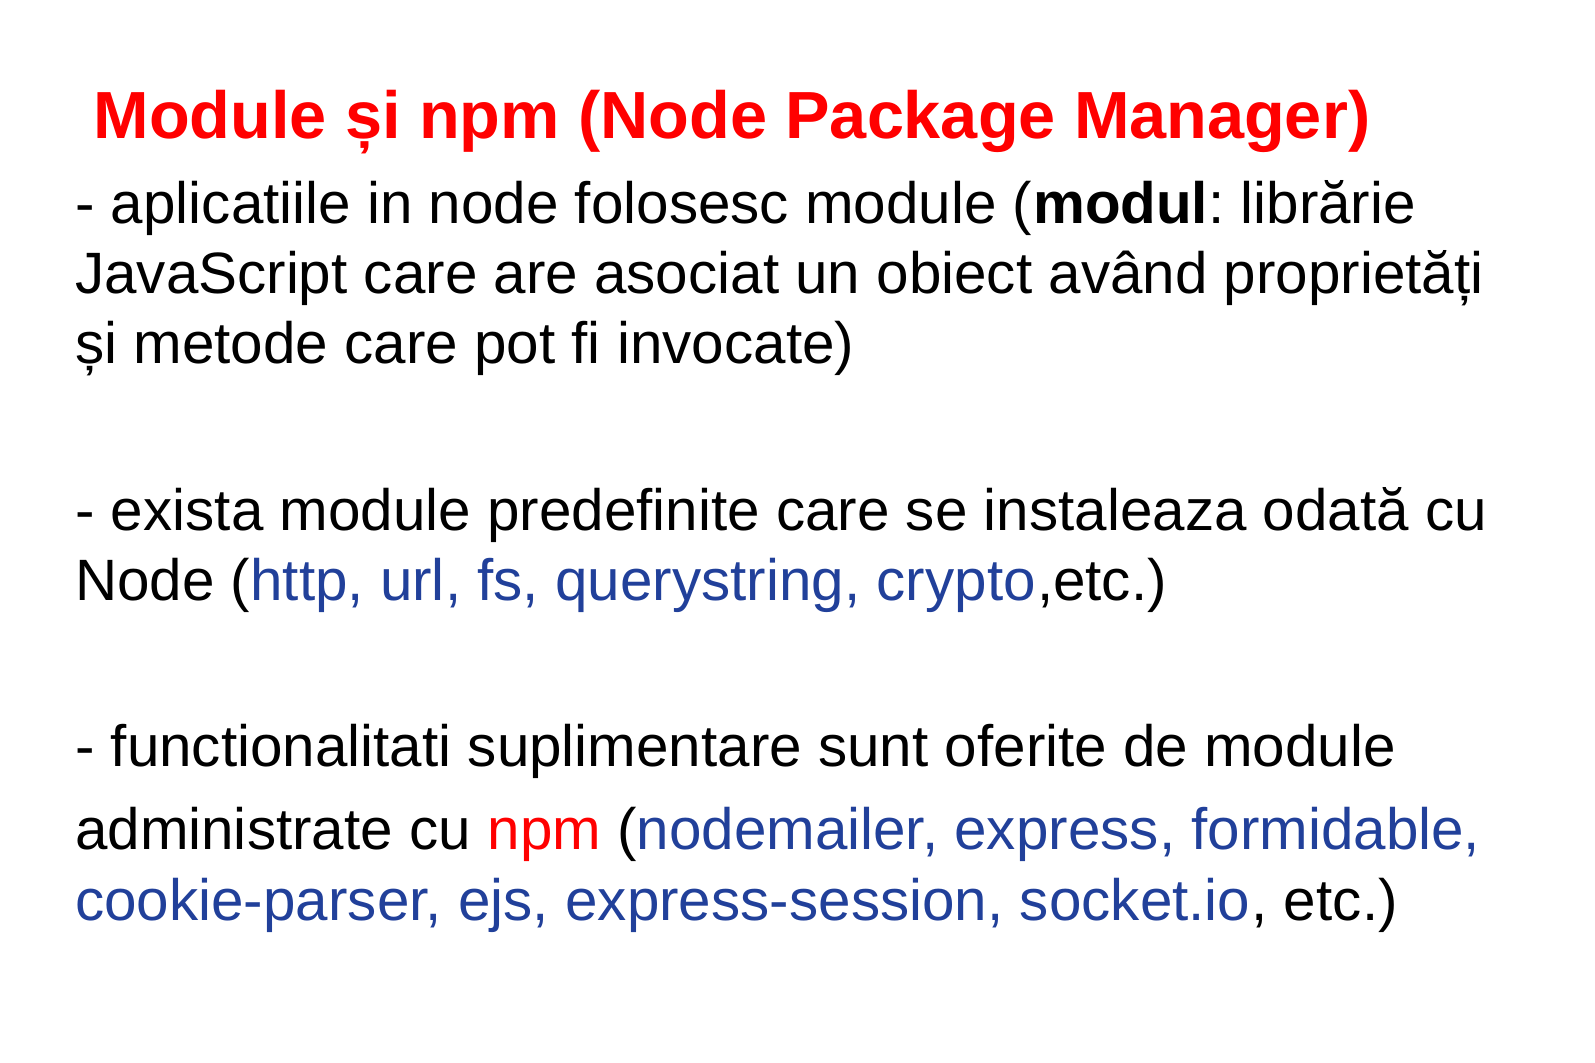

Module și npm (Node Package Manager)
- aplicatiile in node folosesc module (modul: librărie JavaScript care are asociat un obiect având proprietăți și metode care pot fi invocate)
- exista module predefinite care se instaleaza odată cu Node (http, url, fs, querystring, crypto,etc.)
- functionalitati suplimentare sunt oferite de module
administrate cu npm (nodemailer, express, formidable, cookie-parser, ejs, express-session, socket.io, etc.)